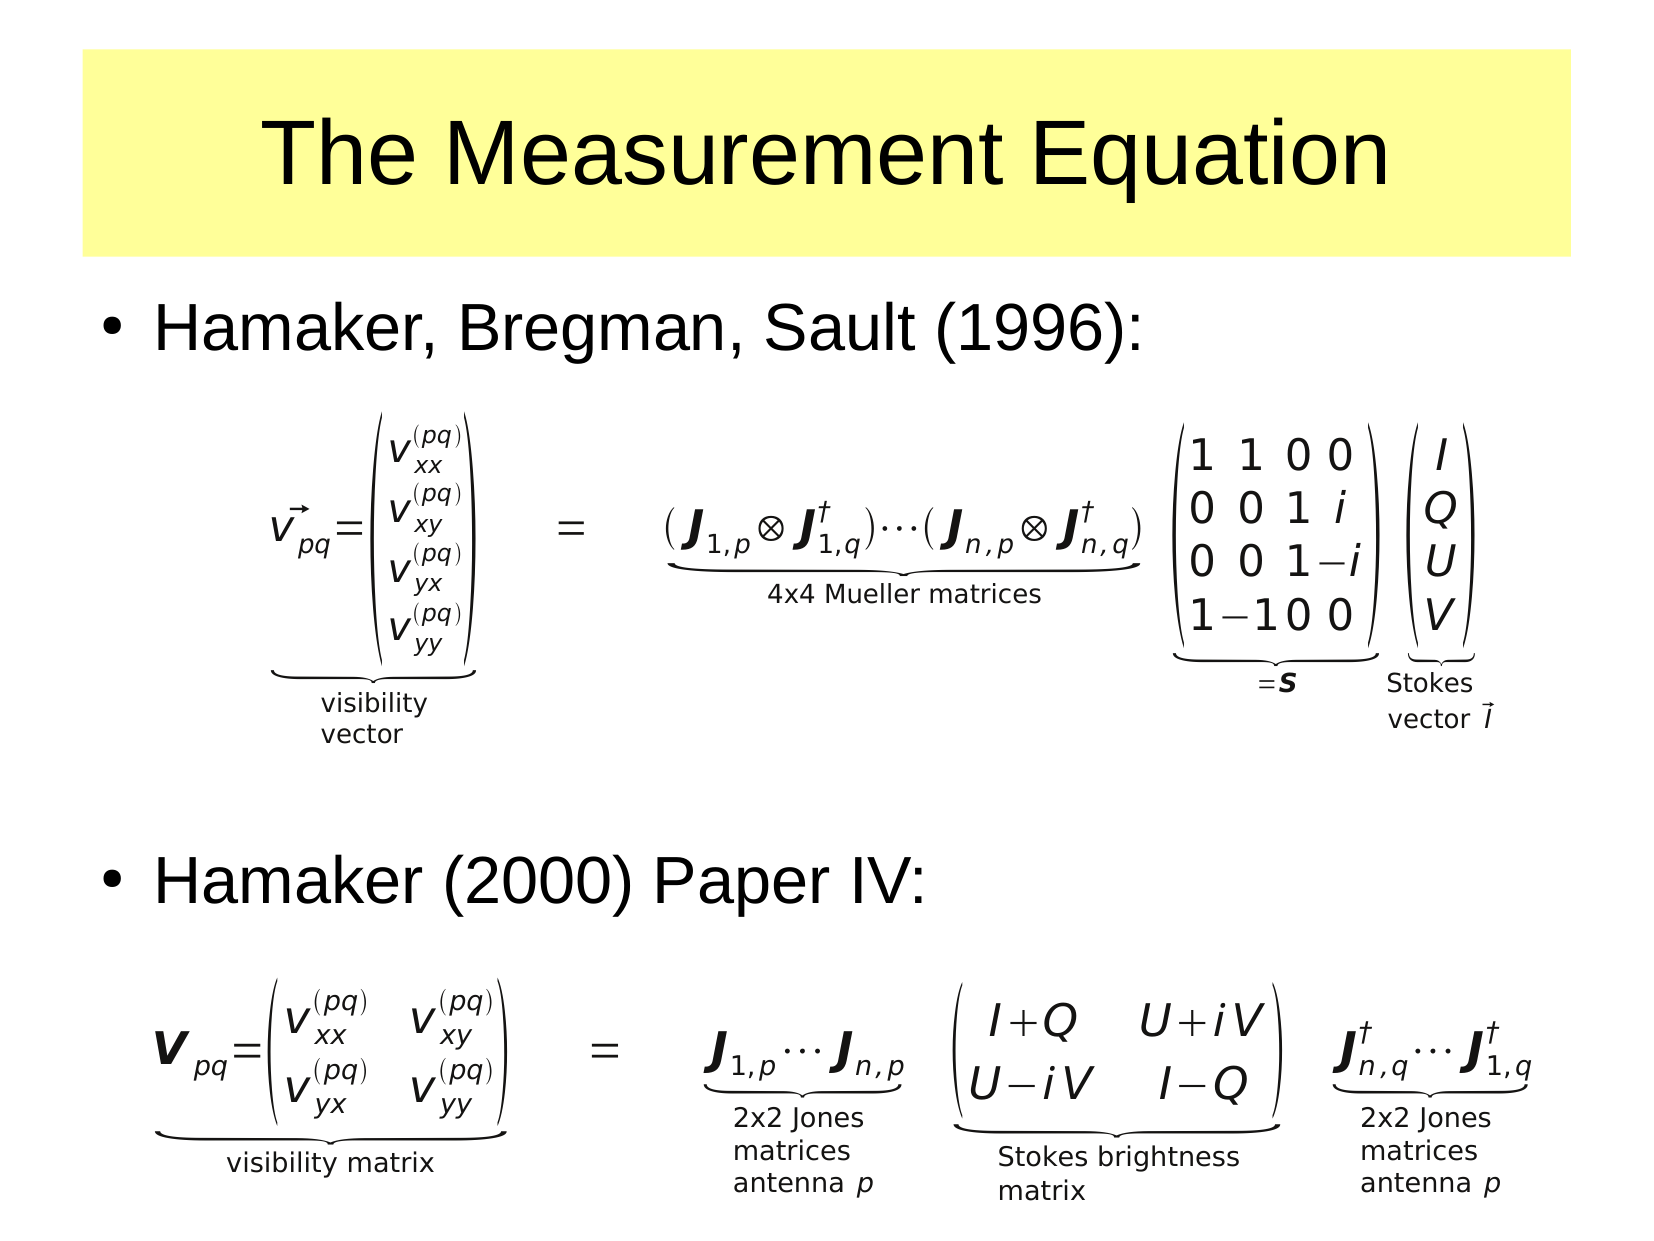

# The Measurement Equation
Hamaker, Bregman, Sault (1996):
Hamaker (2000) Paper IV: